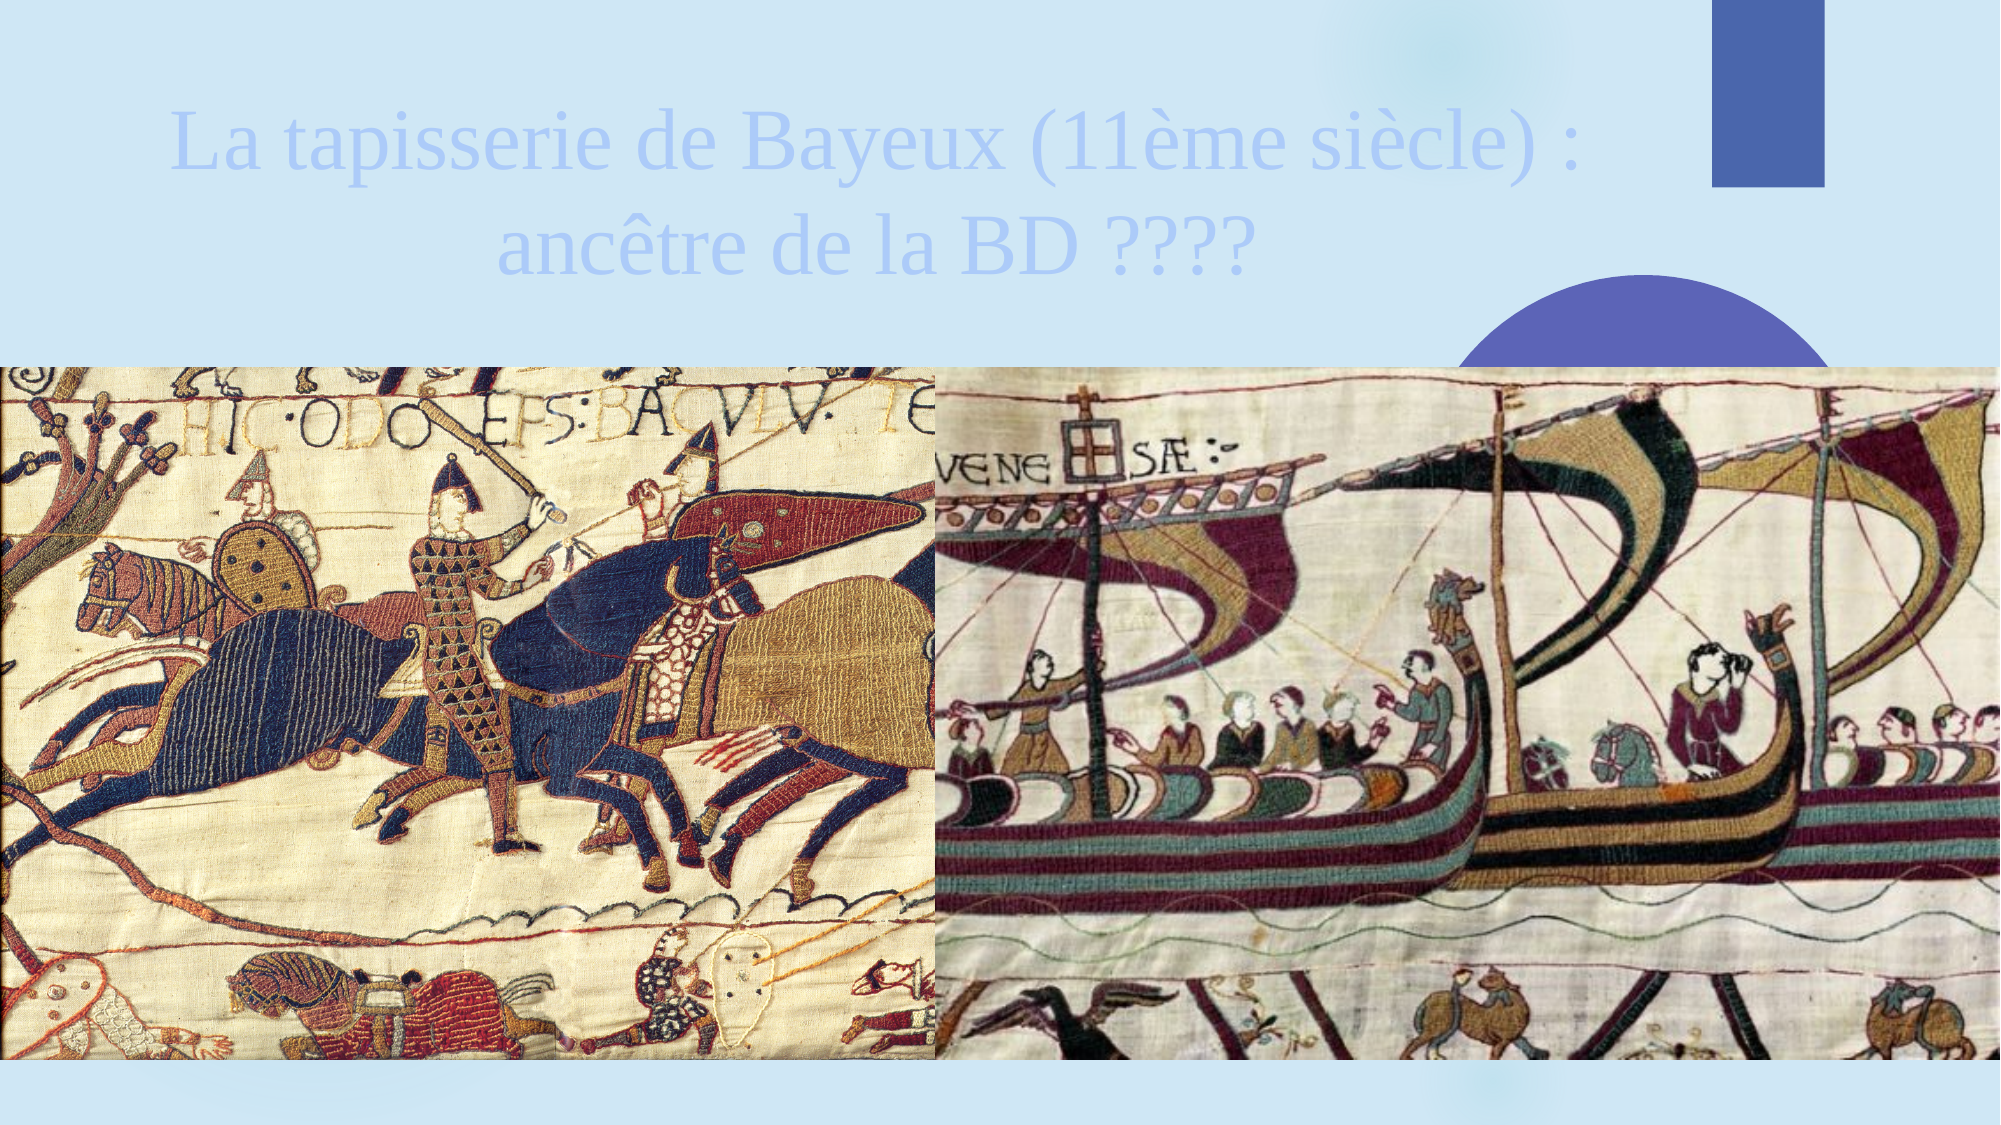

# La tapisserie de Bayeux (11ème siècle) : ancêtre de la BD ????